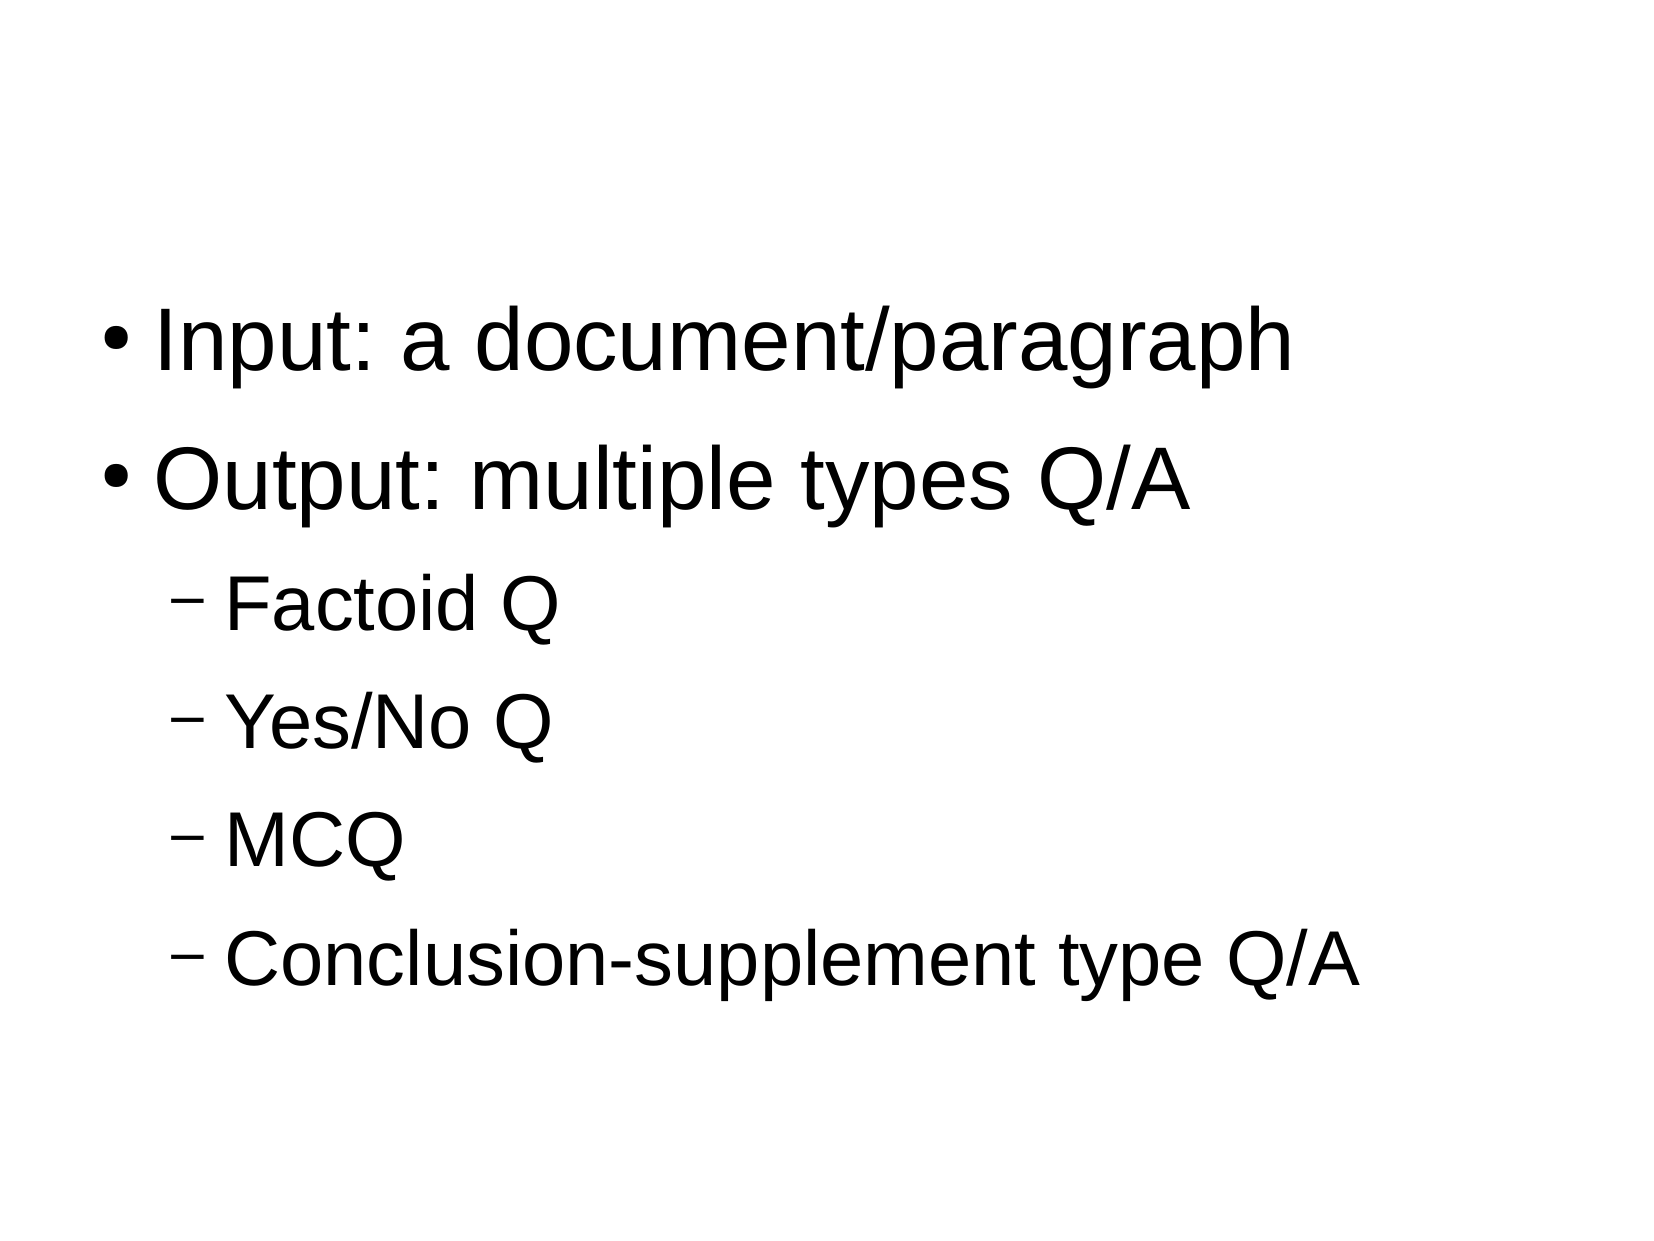

#
Input: a document/paragraph
Output: multiple types Q/A
Factoid Q
Yes/No Q
MCQ
Conclusion-supplement type Q/A